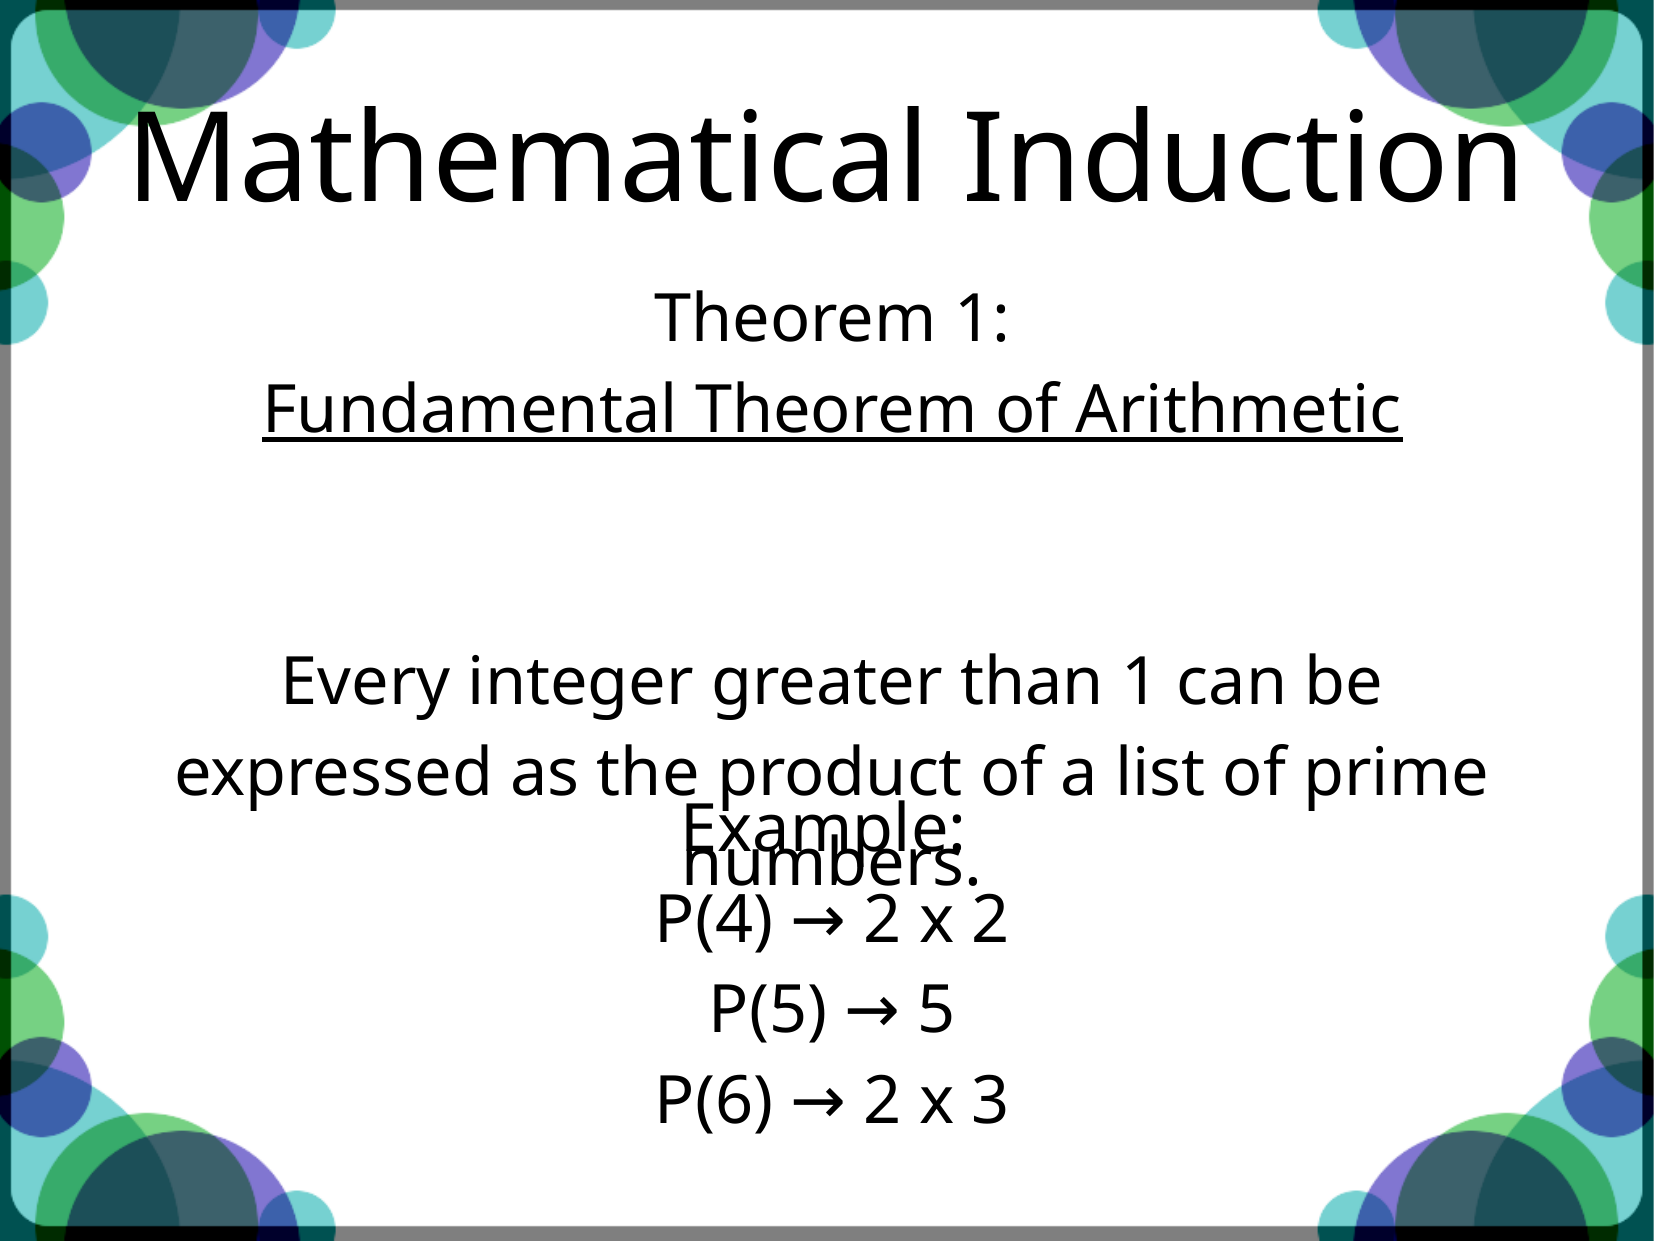

# Mathematical Induction
Theorem 1:
Fundamental Theorem of Arithmetic
Every integer greater than 1 can be expressed as the product of a list of prime numbers.
Example:
P(4) → 2 x 2
P(5) → 5
P(6) → 2 x 3